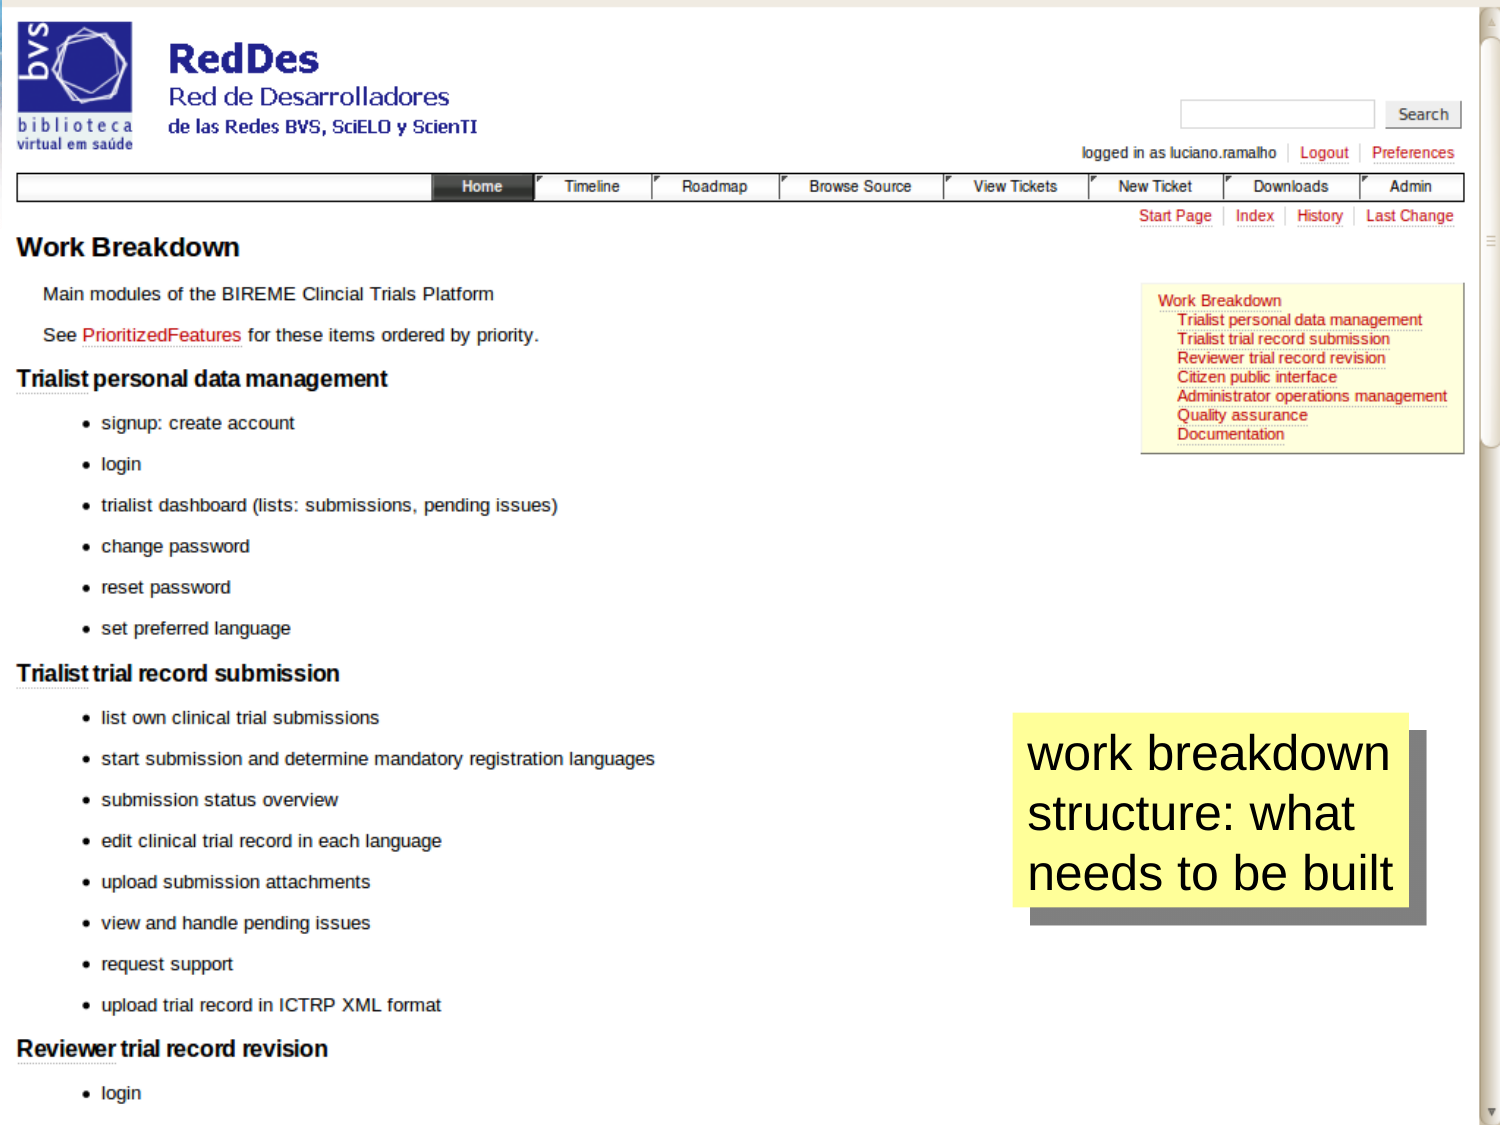

work breakdown
structure: what
needs to be built